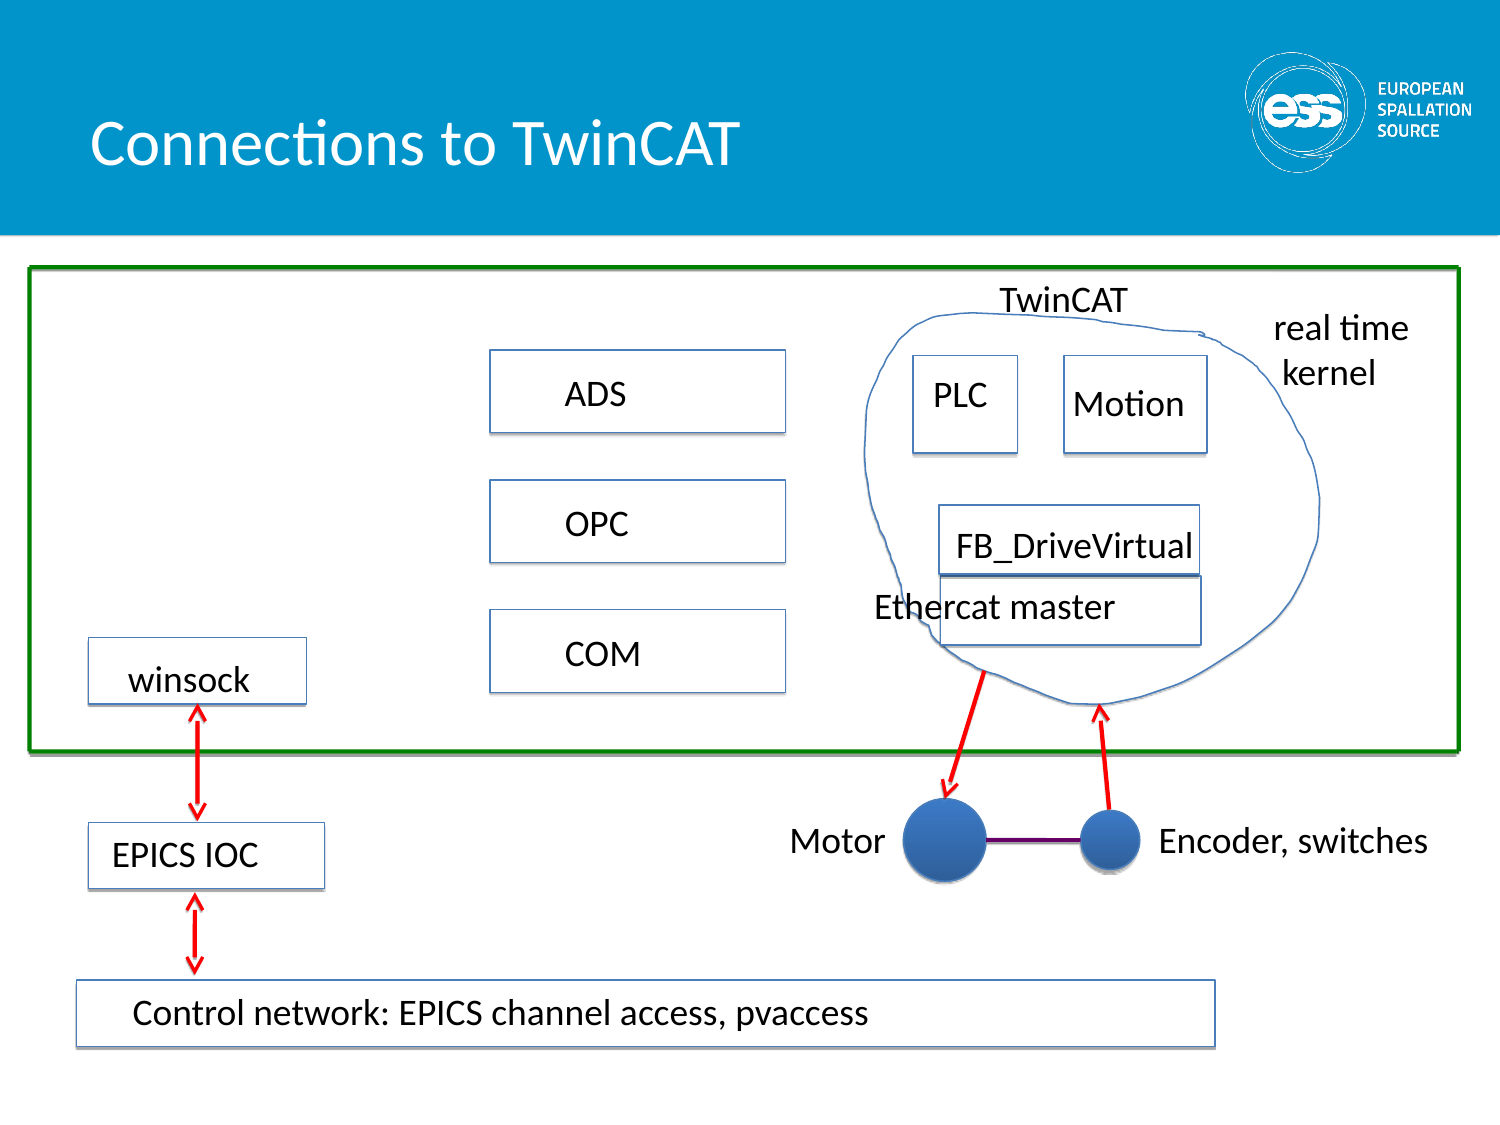

# Connections to TwinCAT
TwinCAT
real time
 kernel
PLC
Motion
Ethercat master
ADS
OPC
FB_DriveVirtual
COM
winsock
Motor
Encoder, switches
EPICS IOC
Control network: EPICS channel access, pvaccess